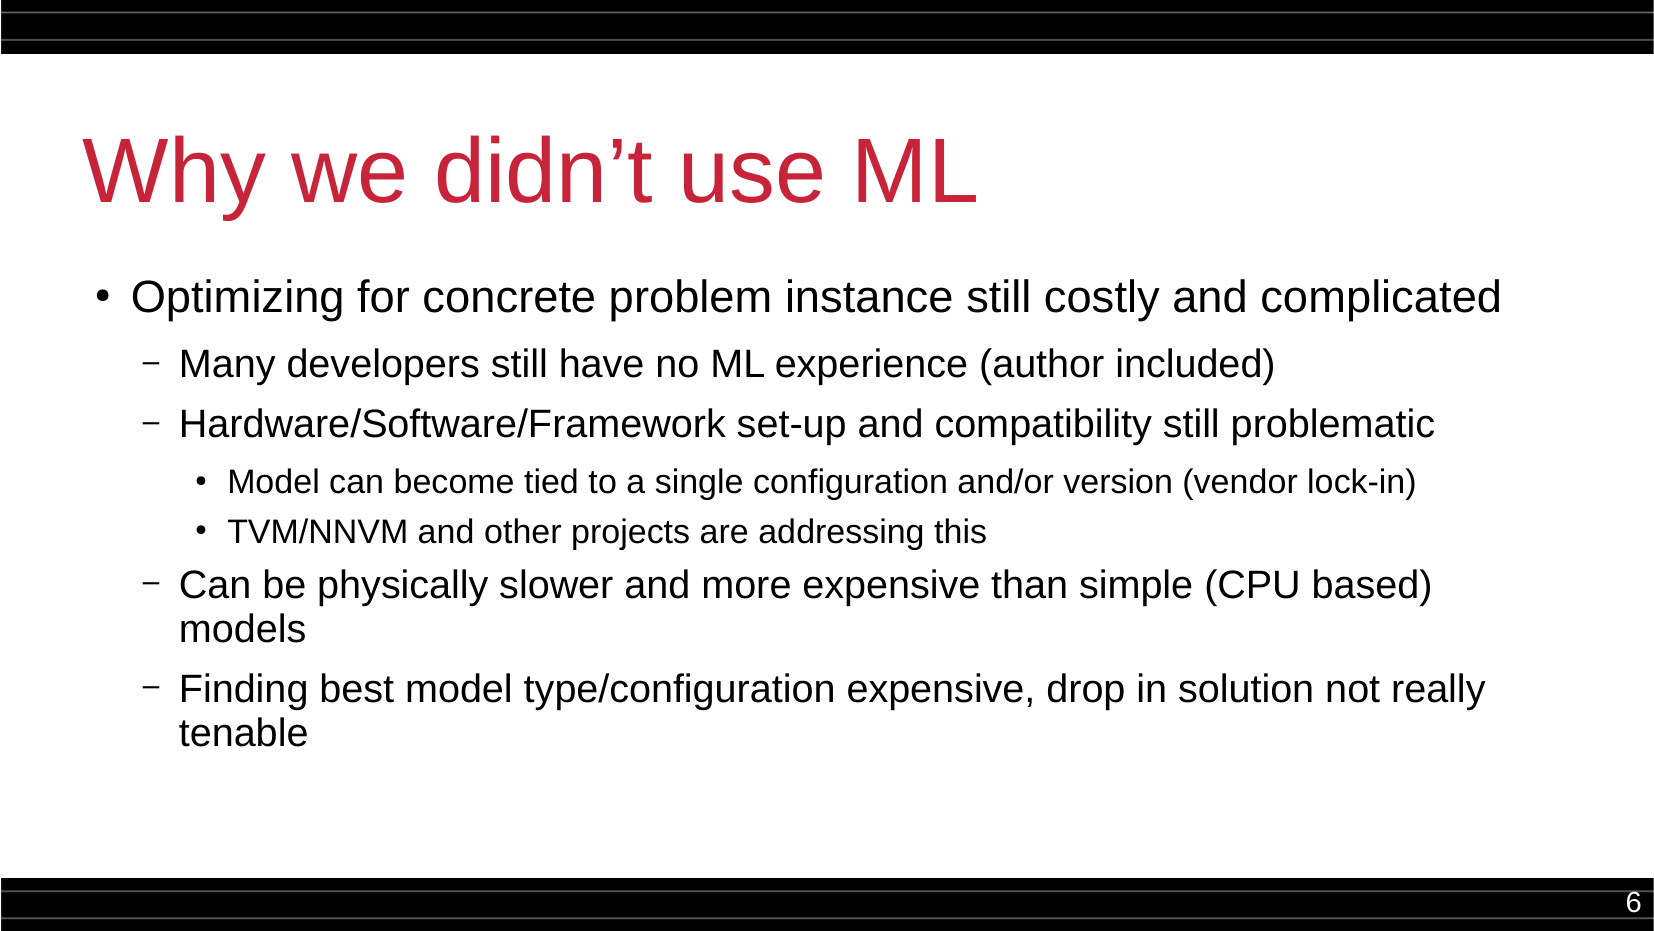

# Why we didn’t use ML
Optimizing for concrete problem instance still costly and complicated
Many developers still have no ML experience (author included)
Hardware/Software/Framework set-up and compatibility still problematic
Model can become tied to a single configuration and/or version (vendor lock-in)
TVM/NNVM and other projects are addressing this
Can be physically slower and more expensive than simple (CPU based) models
Finding best model type/configuration expensive, drop in solution not really tenable